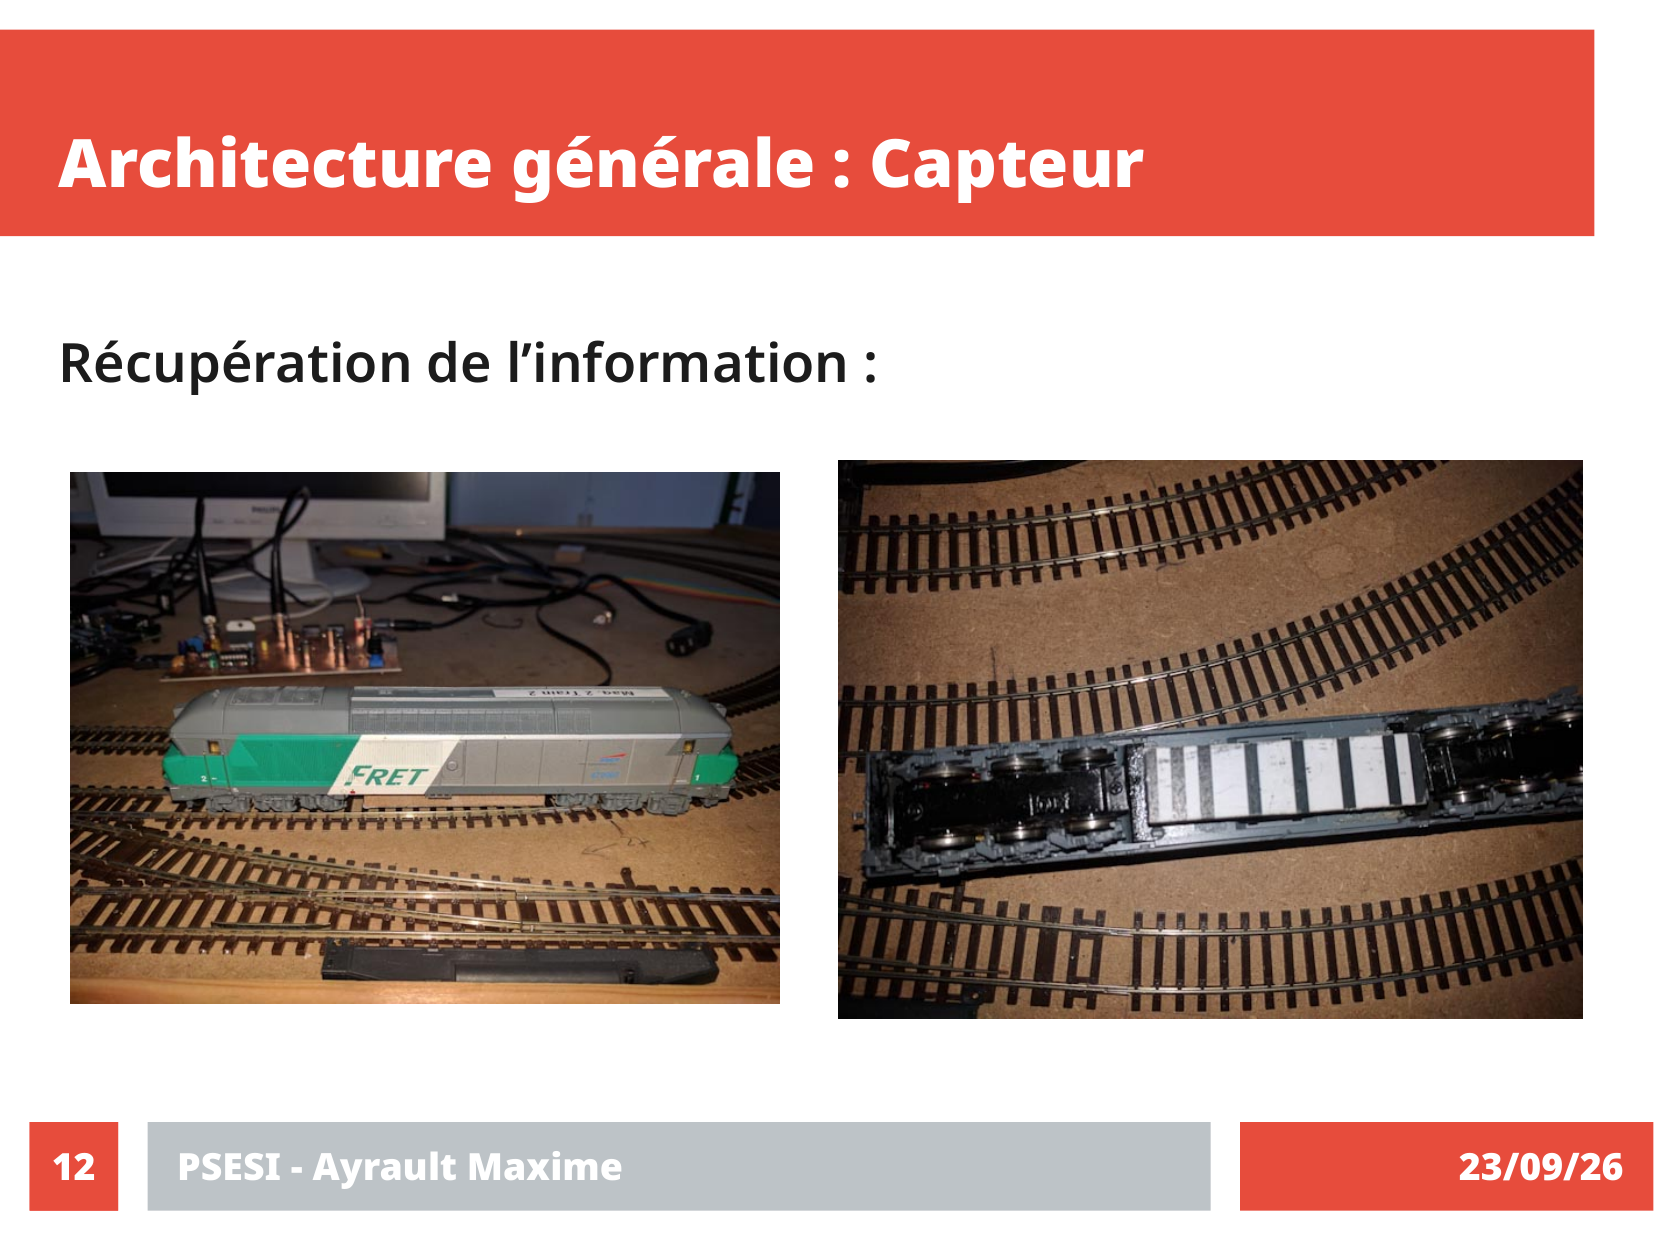

# Architecture générale : Capteur
Récupération de l’information :
12
PSESI - Ayrault Maxime